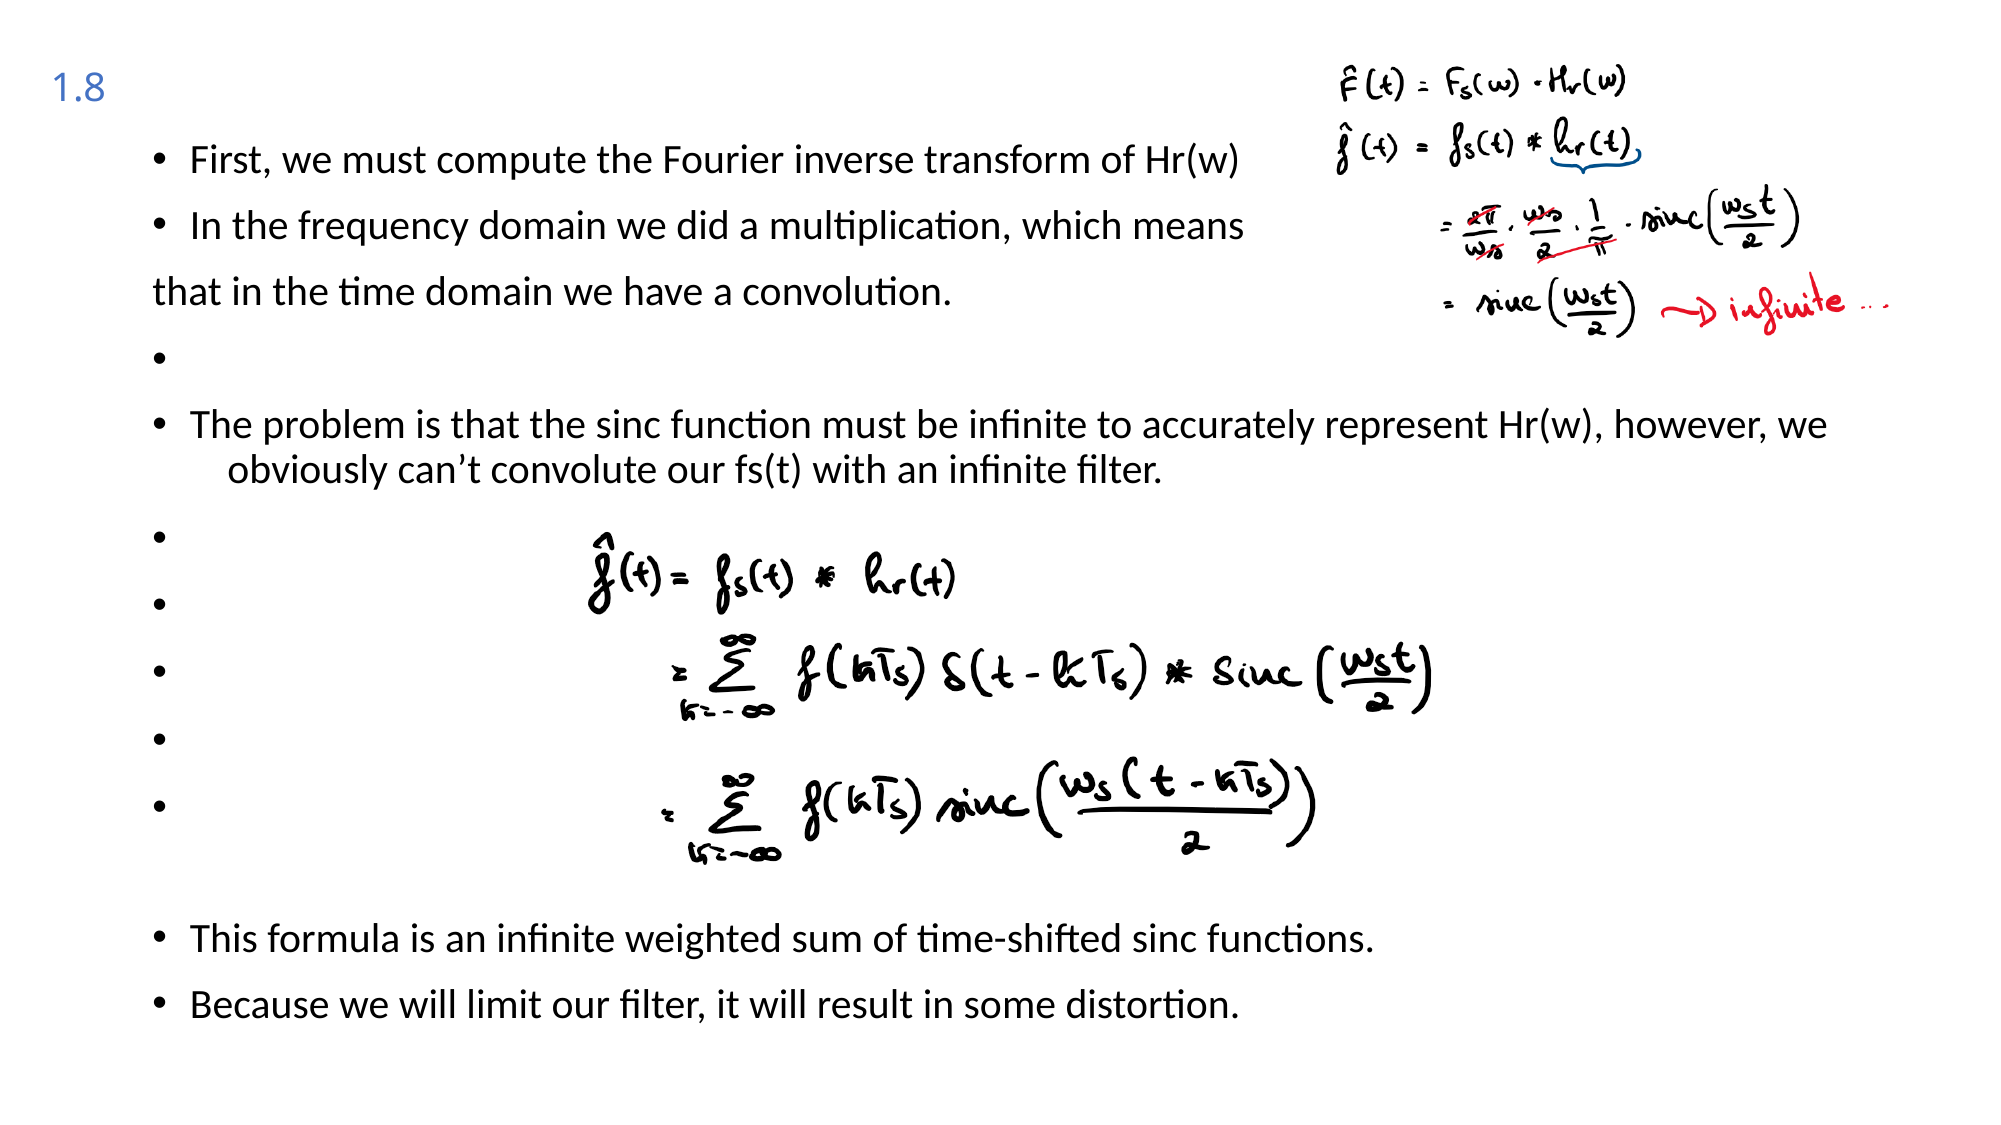

1.8
# First, we must compute the Fourier inverse transform of Hr(w)
In the frequency domain we did a multiplication, which means
that in the time domain we have a convolution.
The problem is that the sinc function must be infinite to accurately represent Hr(w), however, we obviously can’t convolute our fs(t) with an infinite filter.
This formula is an infinite weighted sum of time-shifted sinc functions.
Because we will limit our filter, it will result in some distortion.